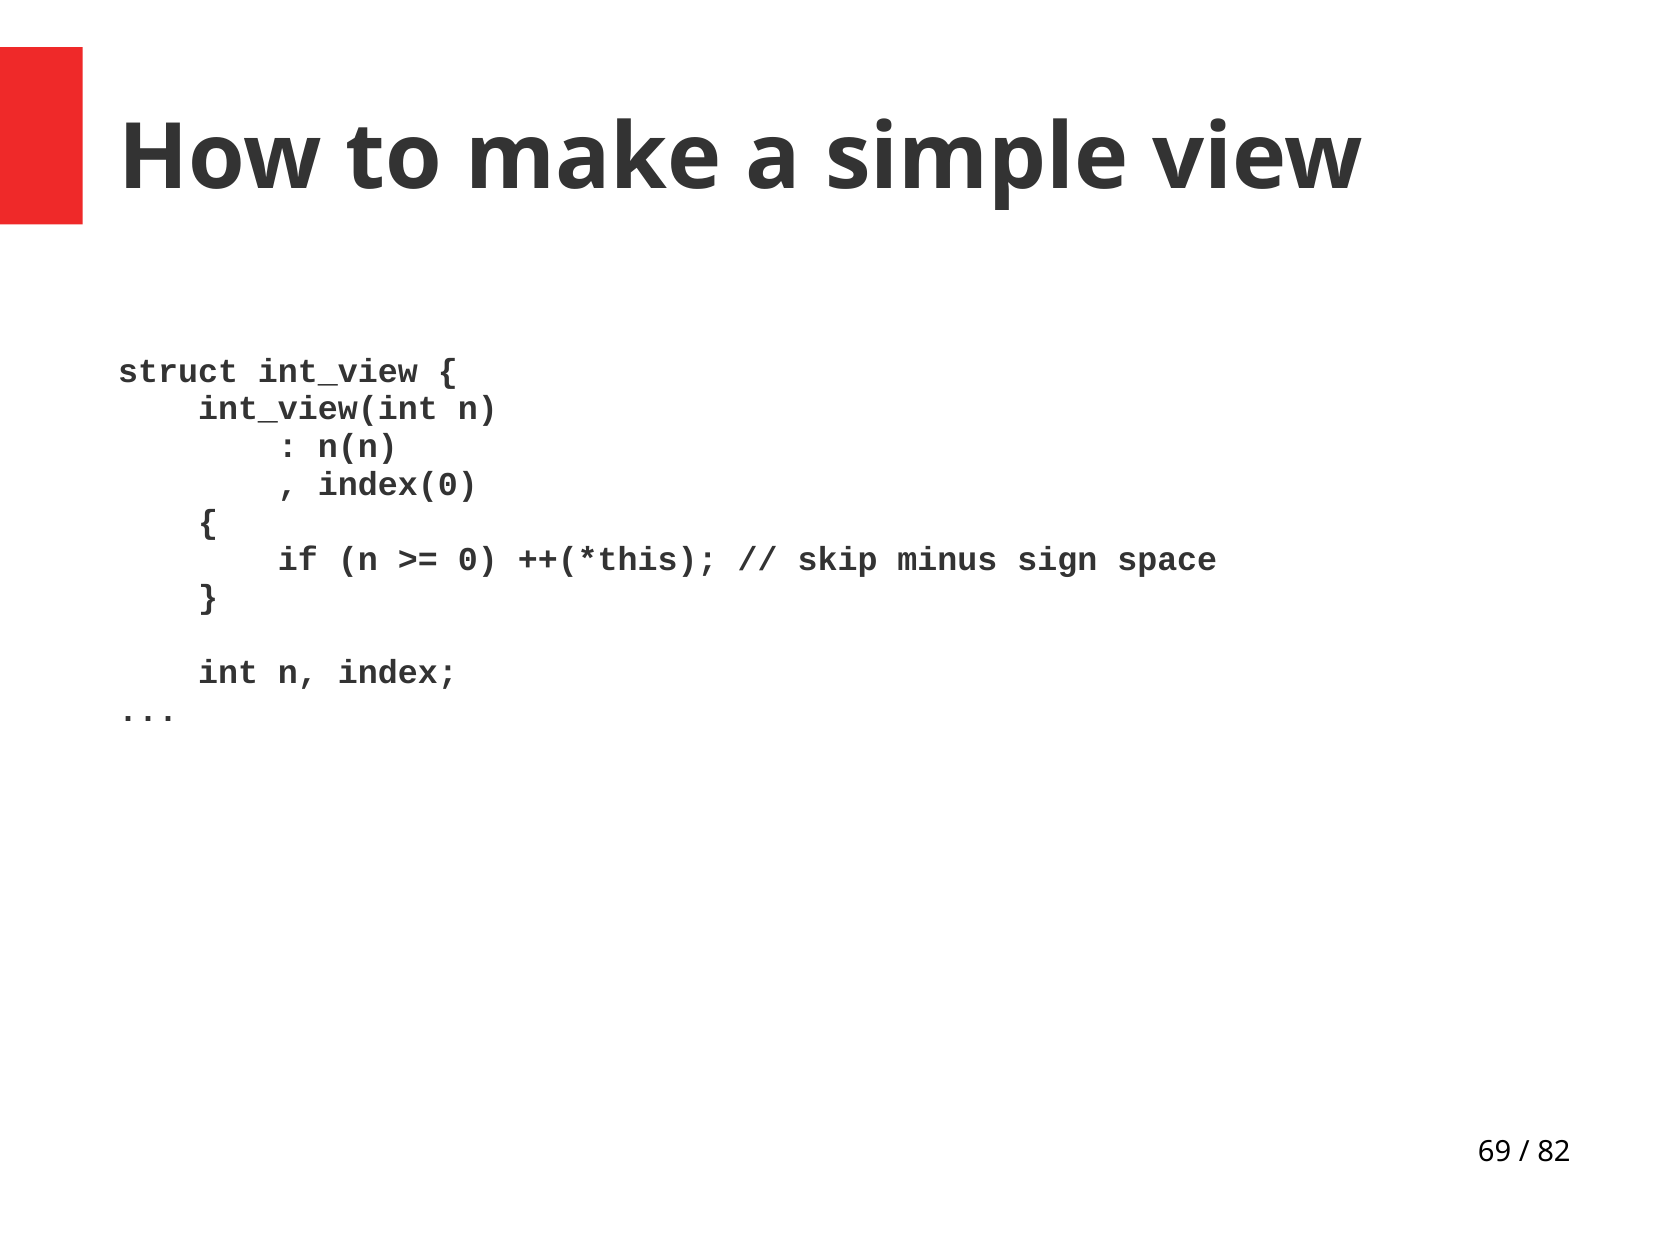

# How to make a simple view
struct int_view {
 int_view(int n)
 : n(n)
 , index(0)
 {
 if (n >= 0) ++(*this); // skip minus sign space
 }
 int n, index;
...
69